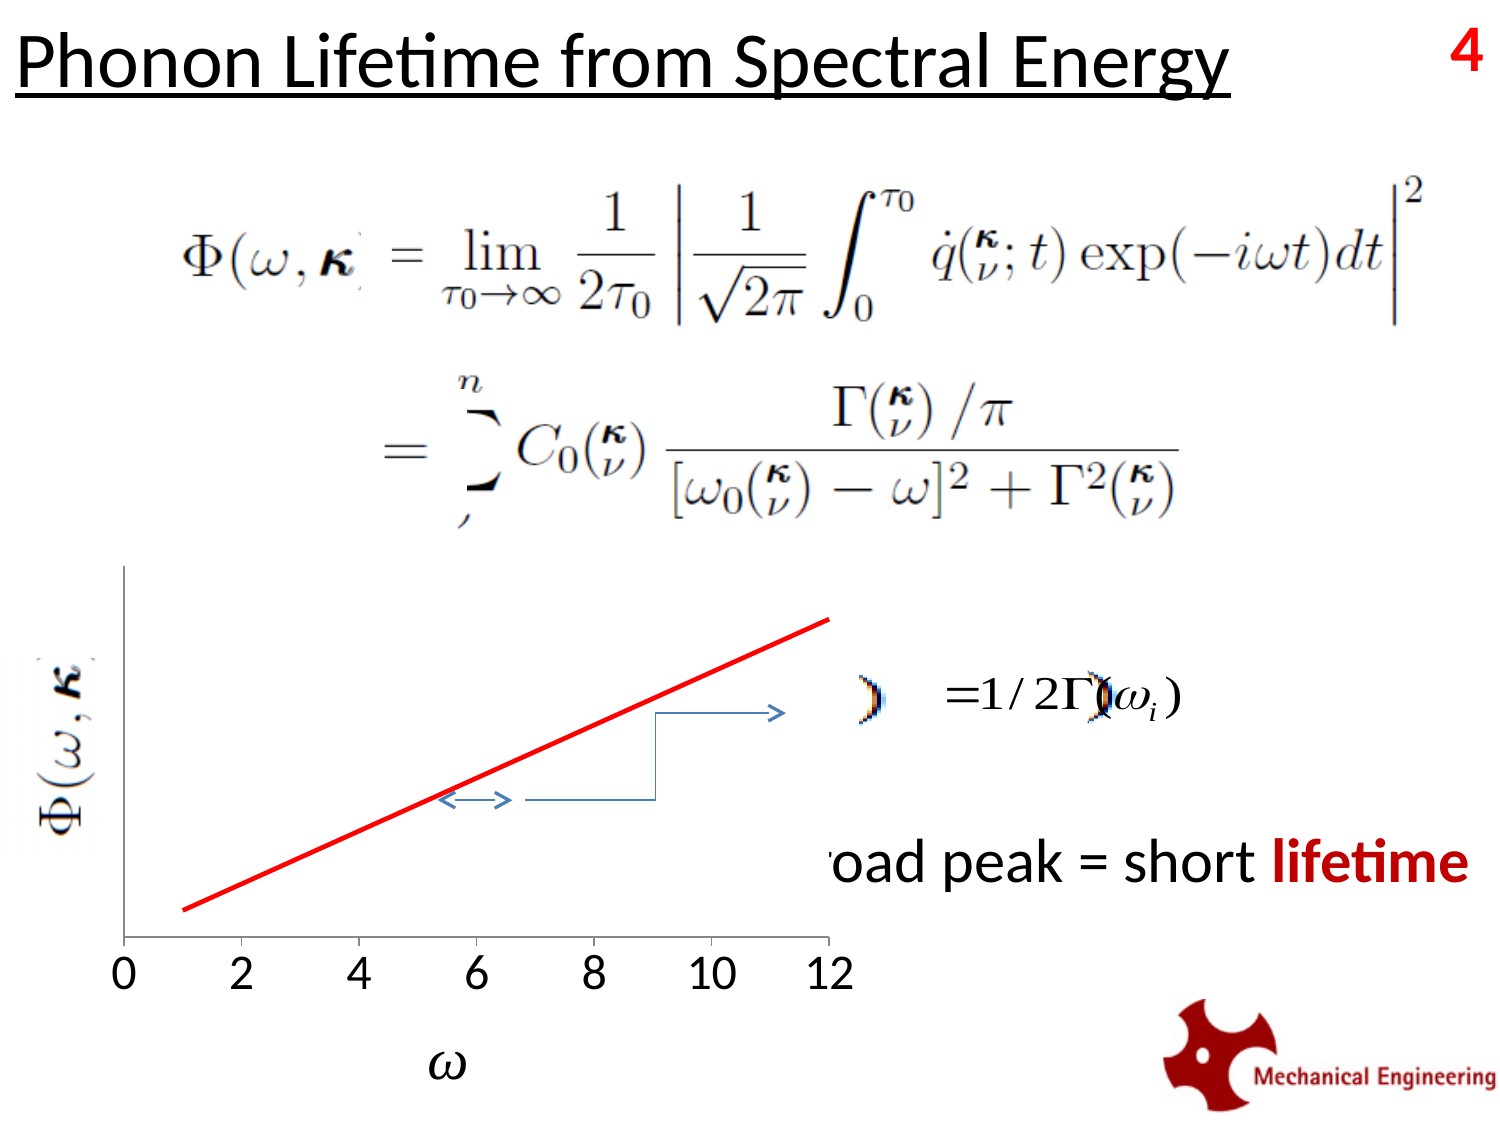

# Phonon Lifetime from Spectral Energy
4
### Chart
| Category | |
|---|---|SED(ν)
ω
Broad peak = short lifetime